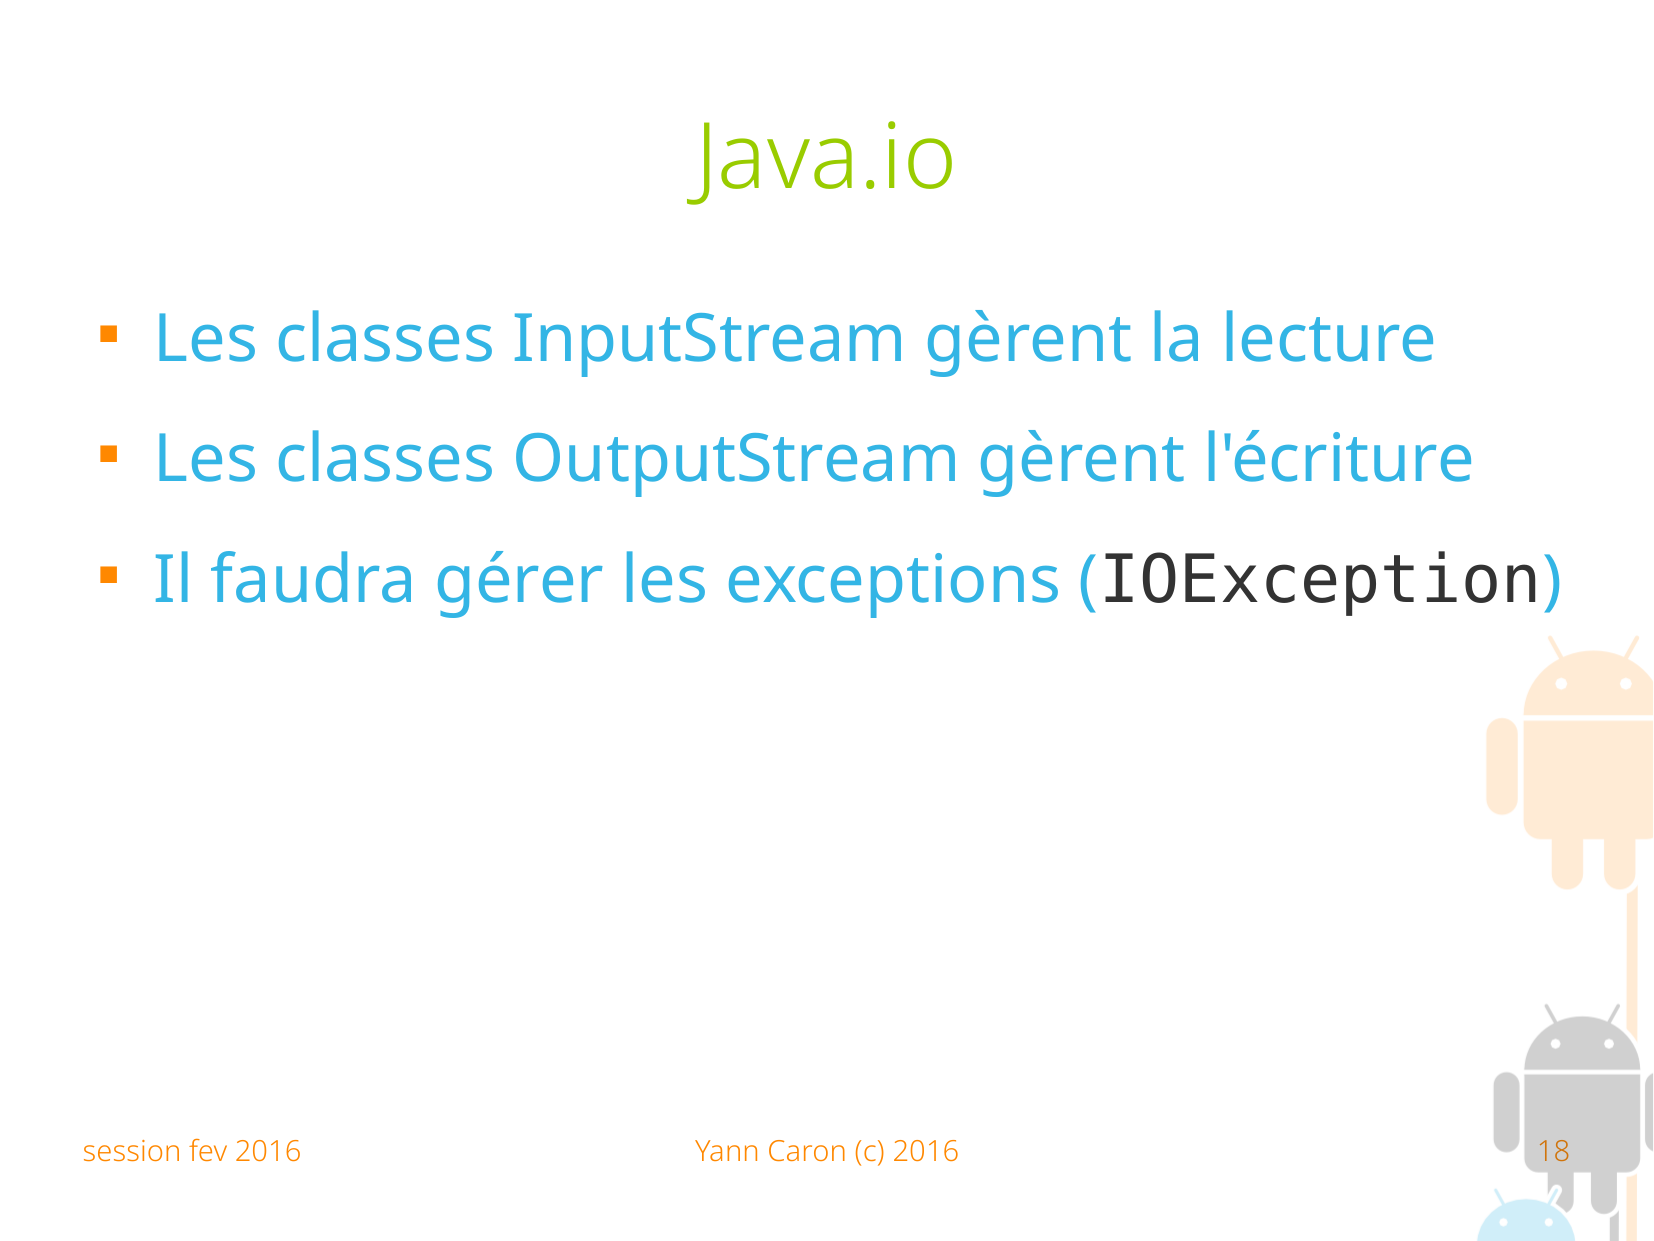

# Java.io
Les classes InputStream gèrent la lecture
Les classes OutputStream gèrent l'écriture
Il faudra gérer les exceptions (IOException)
session fev 2016
Yann Caron (c) 2016
18